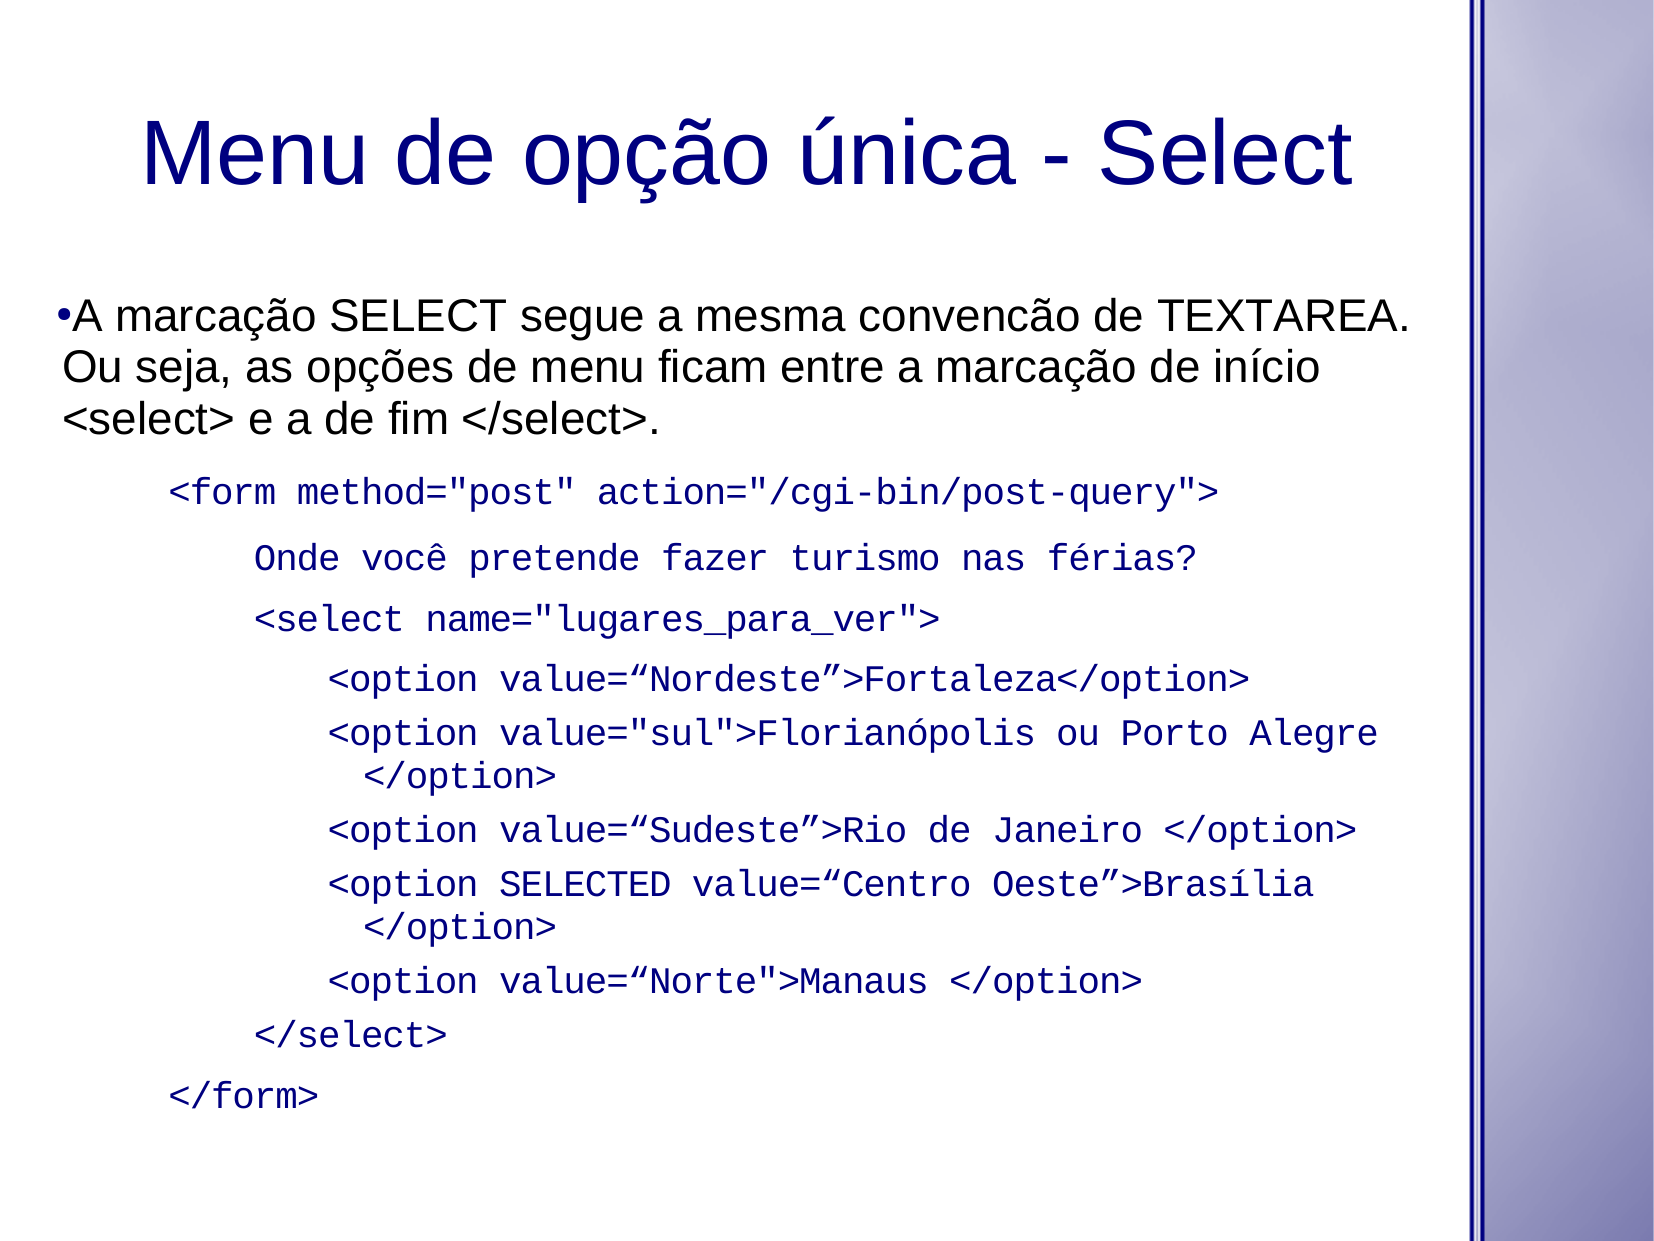

# Menu de opção única - Select
A marcação SELECT segue a mesma convencão de TEXTAREA. Ou seja, as opções de menu ficam entre a marcação de início <select> e a de fim </select>.
<form method="post" action="/cgi-bin/post-query">
Onde você pretende fazer turismo nas férias?
<select name="lugares_para_ver">
<option value=“Nordeste”>Fortaleza</option>
<option value="sul">Florianópolis ou Porto Alegre </option>
<option value=“Sudeste”>Rio de Janeiro </option>
<option SELECTED value=“Centro Oeste”>Brasília </option>
<option value=“Norte">Manaus </option>
</select>
</form>